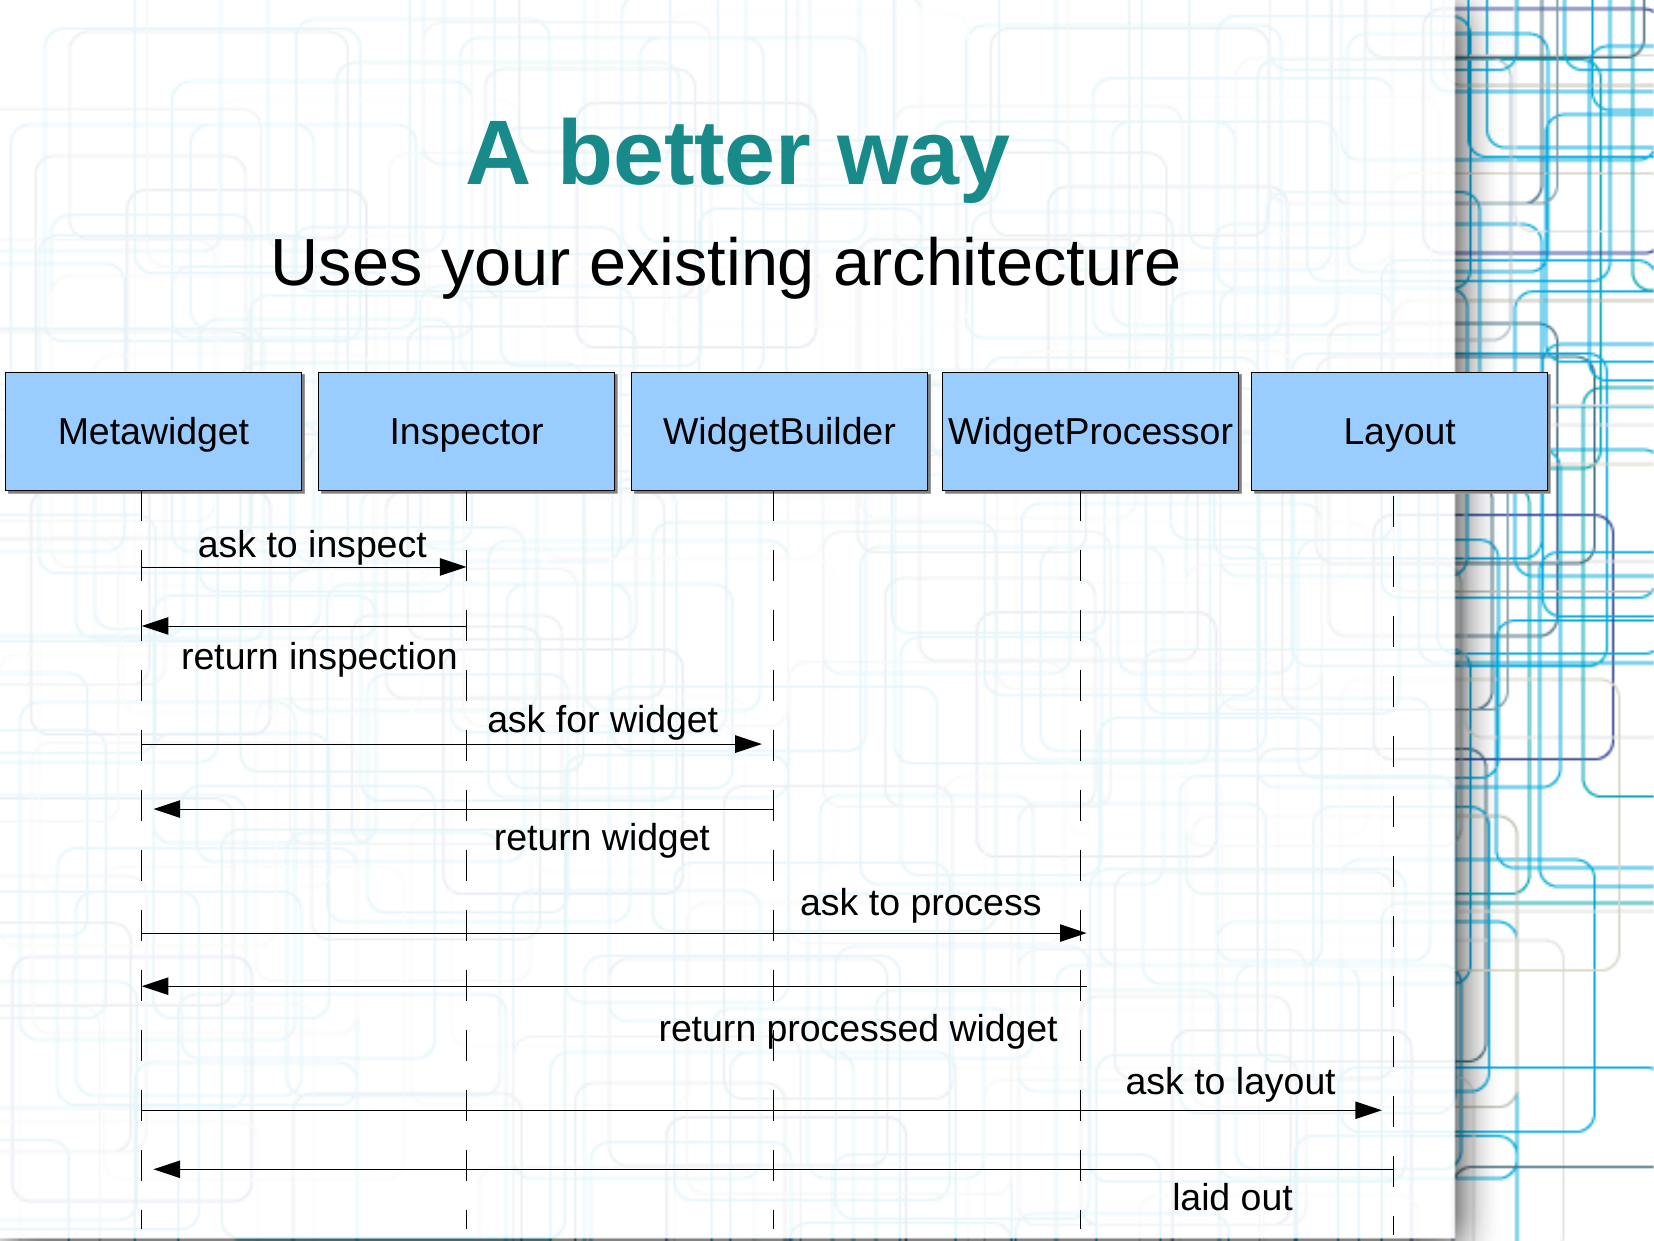

# A better way
Uses your existing architecture
Metawidget
Inspector
WidgetBuilder
WidgetProcessor
Layout
ask to inspect
return inspection
ask for widget
return widget
ask to process
return processed widget
ask to layout
laid out